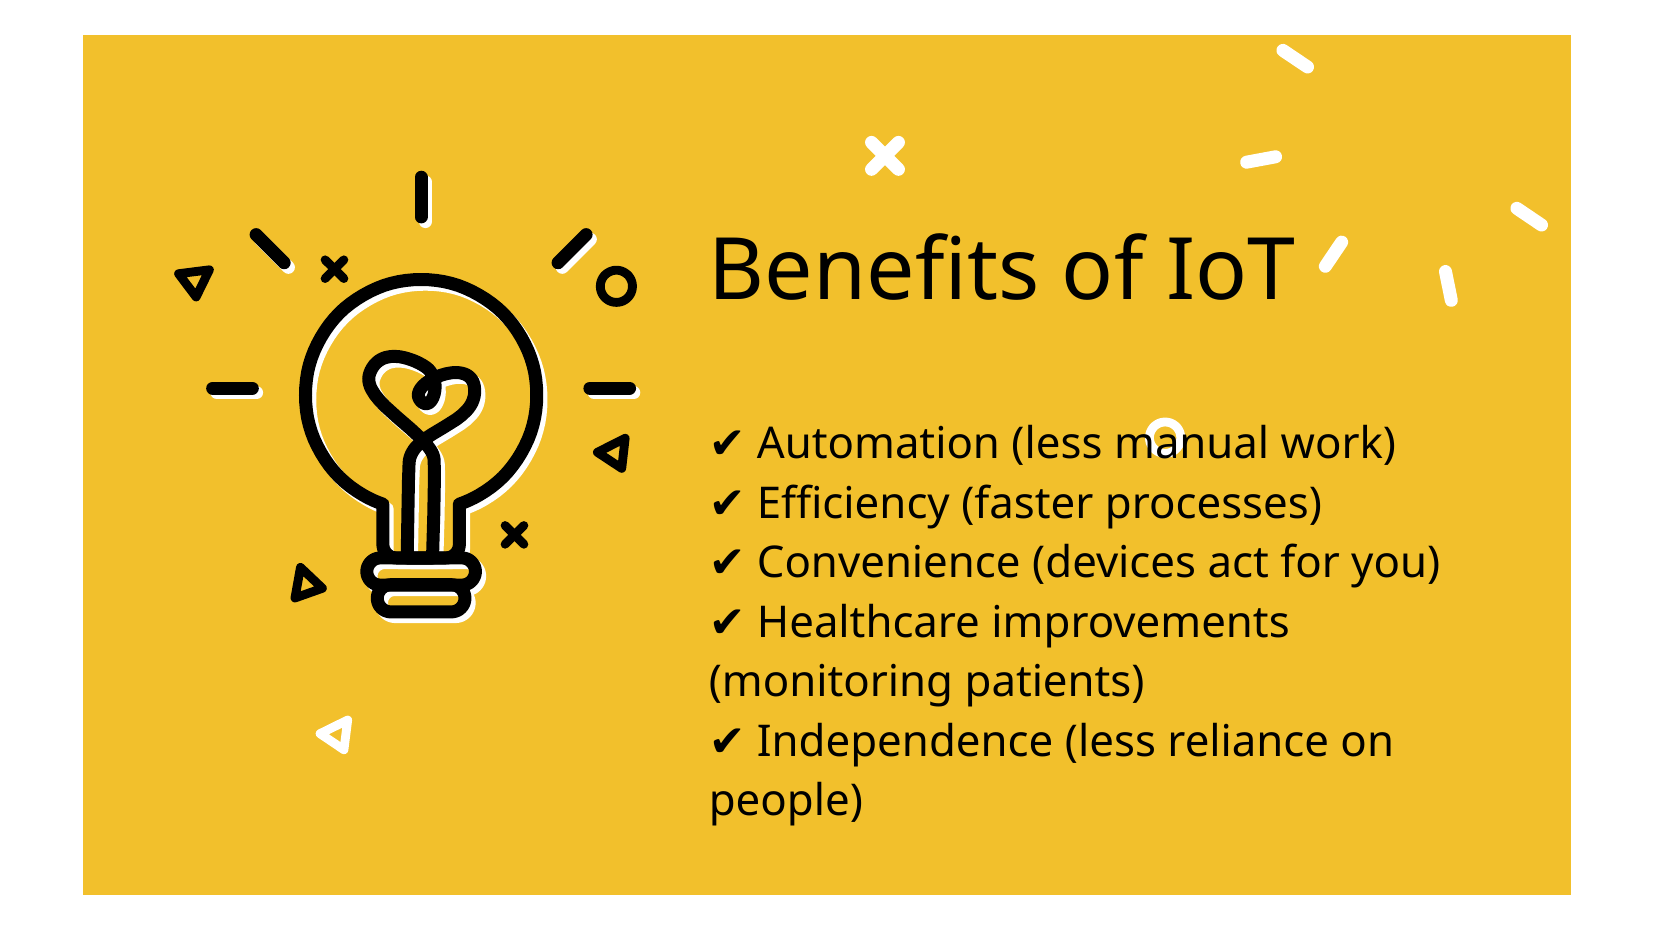

# Benefits of IoT
✔ Automation (less manual work)
✔ Efficiency (faster processes)
✔ Convenience (devices act for you)
✔ Healthcare improvements (monitoring patients)
✔ Independence (less reliance on people)